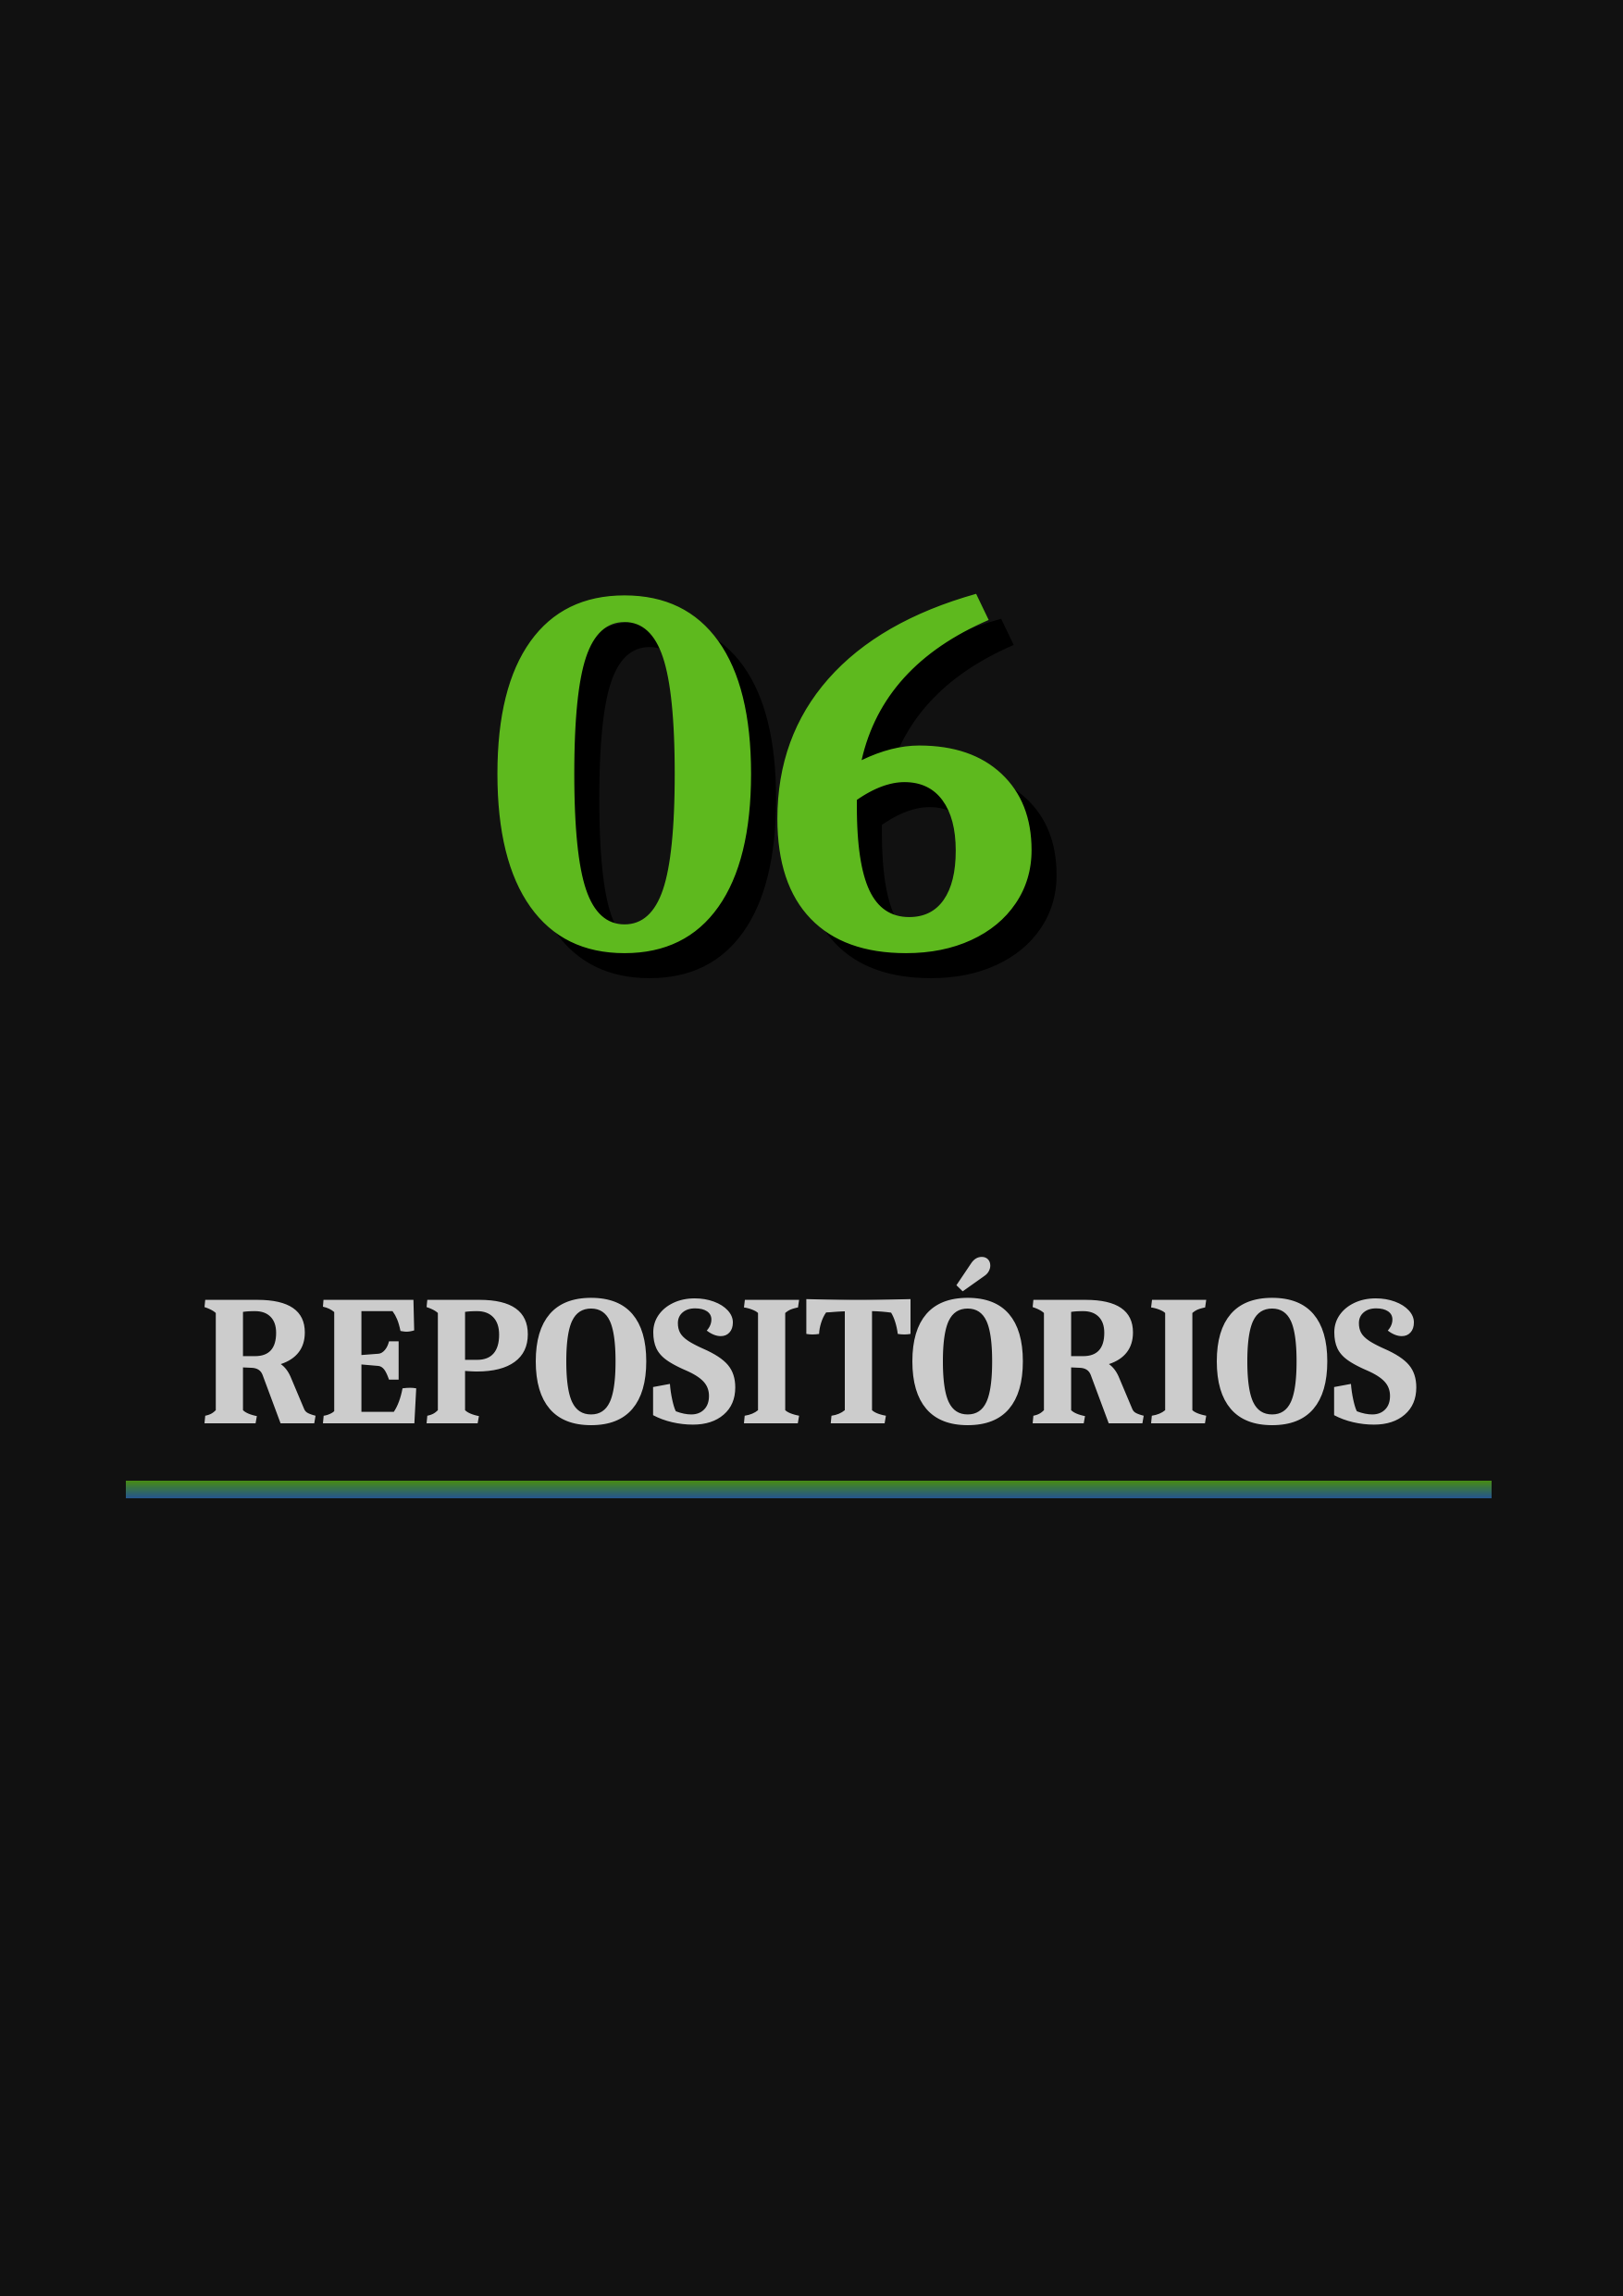

06
REPOSITÓRIOS
Spring Boot - Força heróica para Devs
13